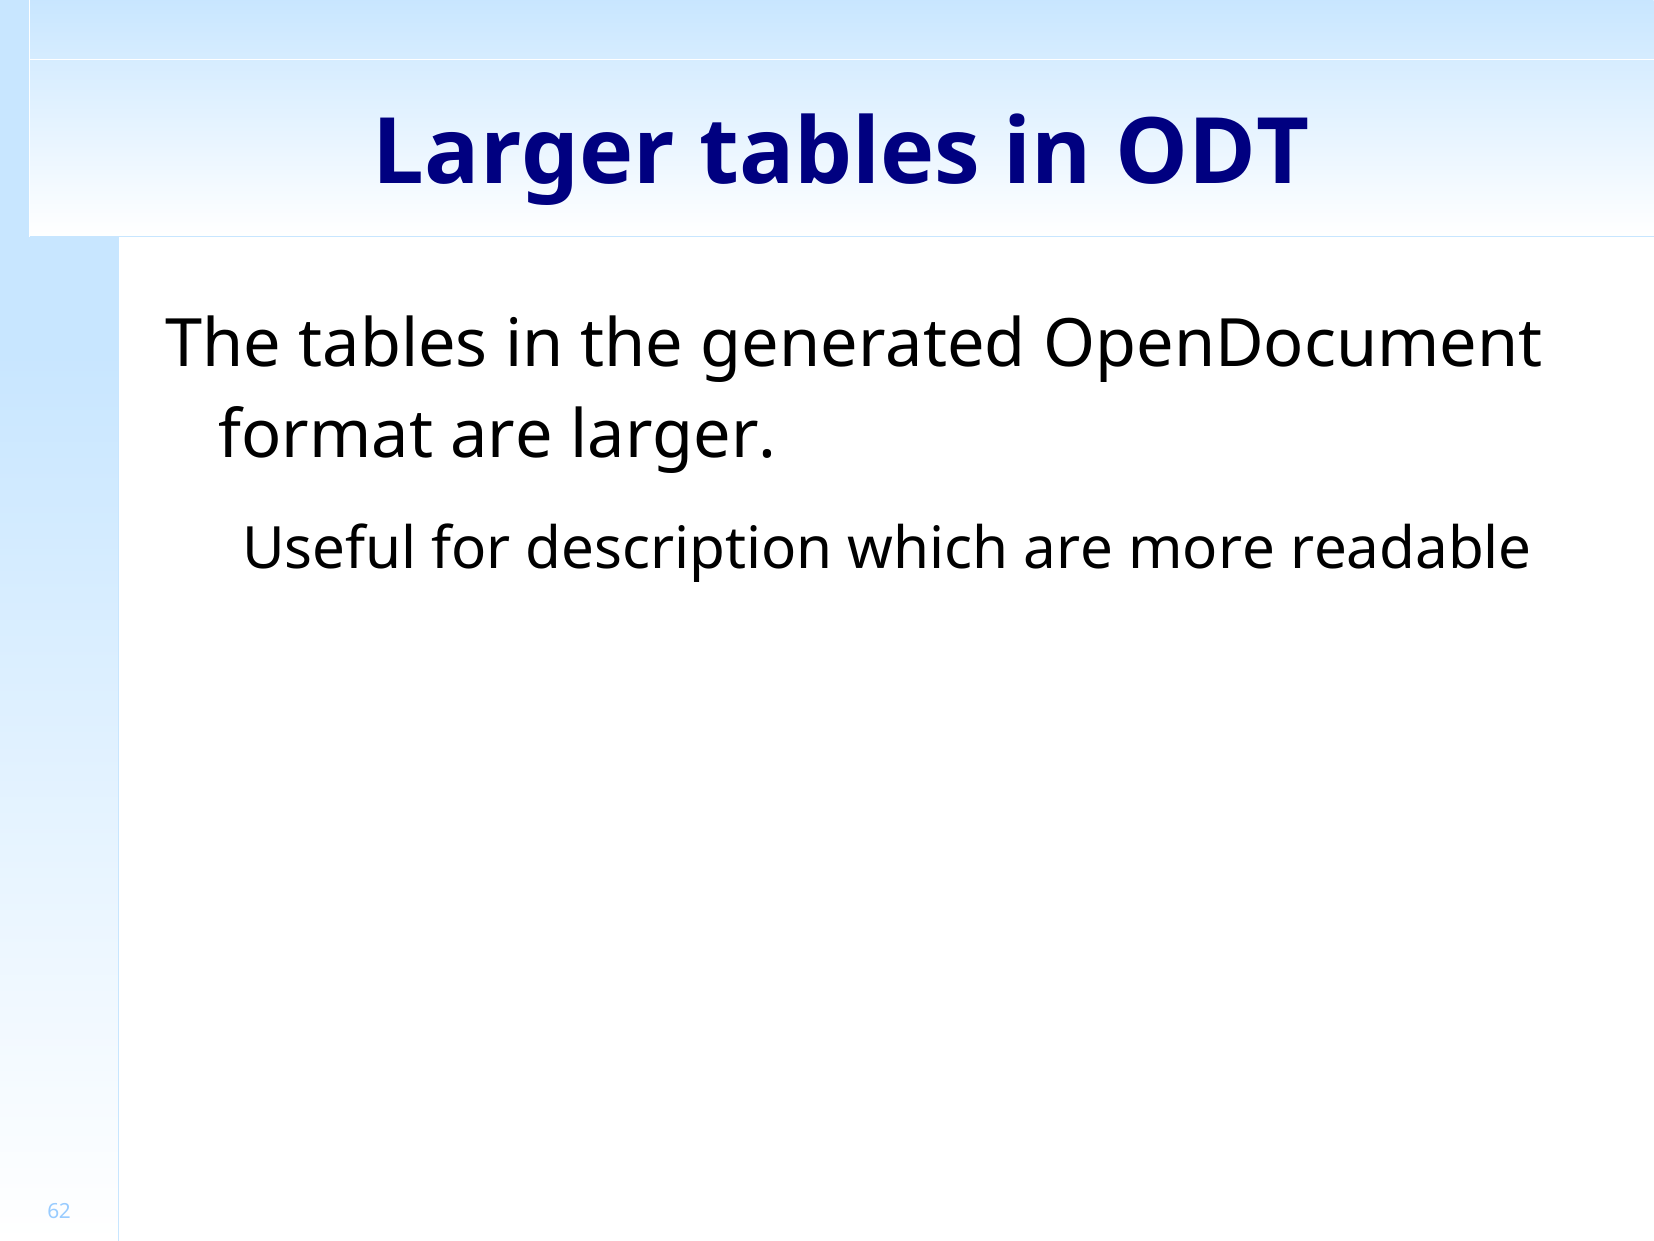

# Larger tables in ODT
The tables in the generated OpenDocument format are larger.
Useful for description which are more readable